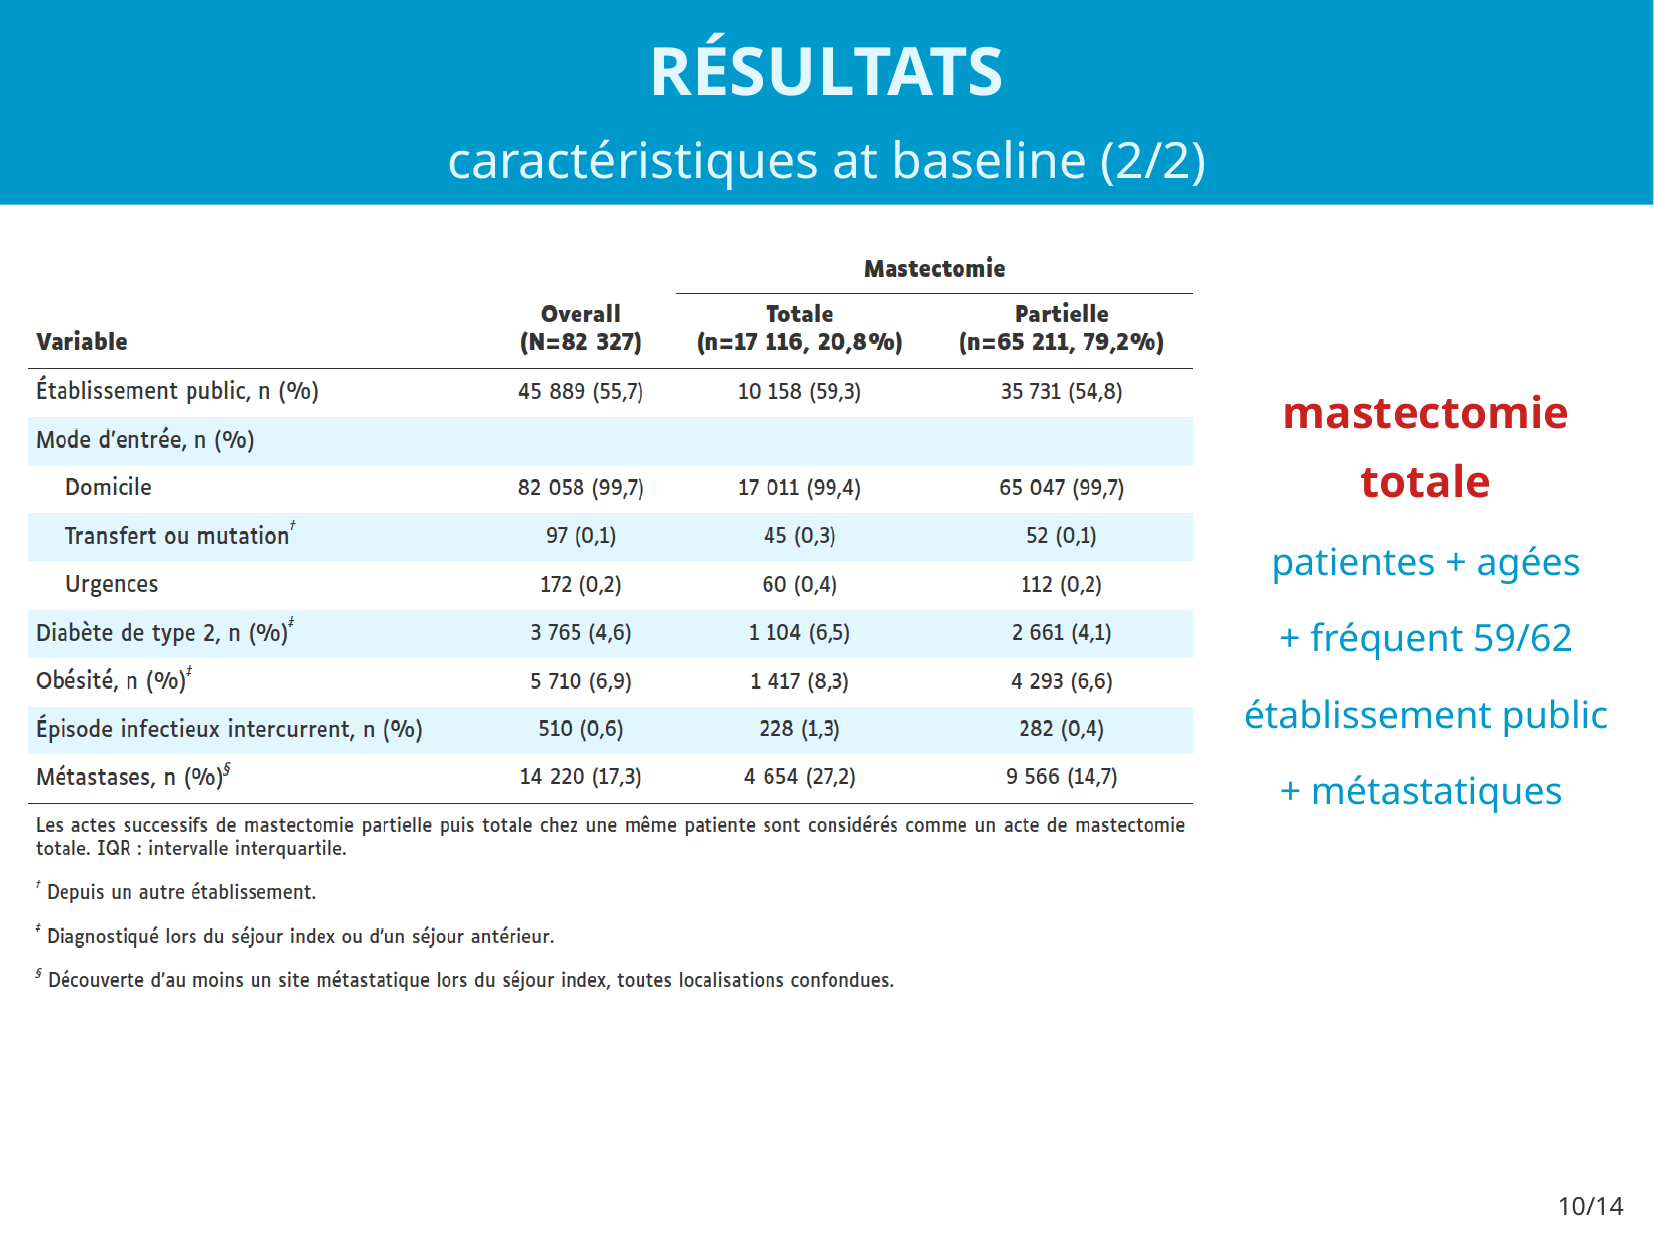

# RÉSULTATS caractéristiques at baseline (2/2)
mastectomie totale
patientes + agées
+ fréquent 59/62
établissement public
+ métastatiques
10